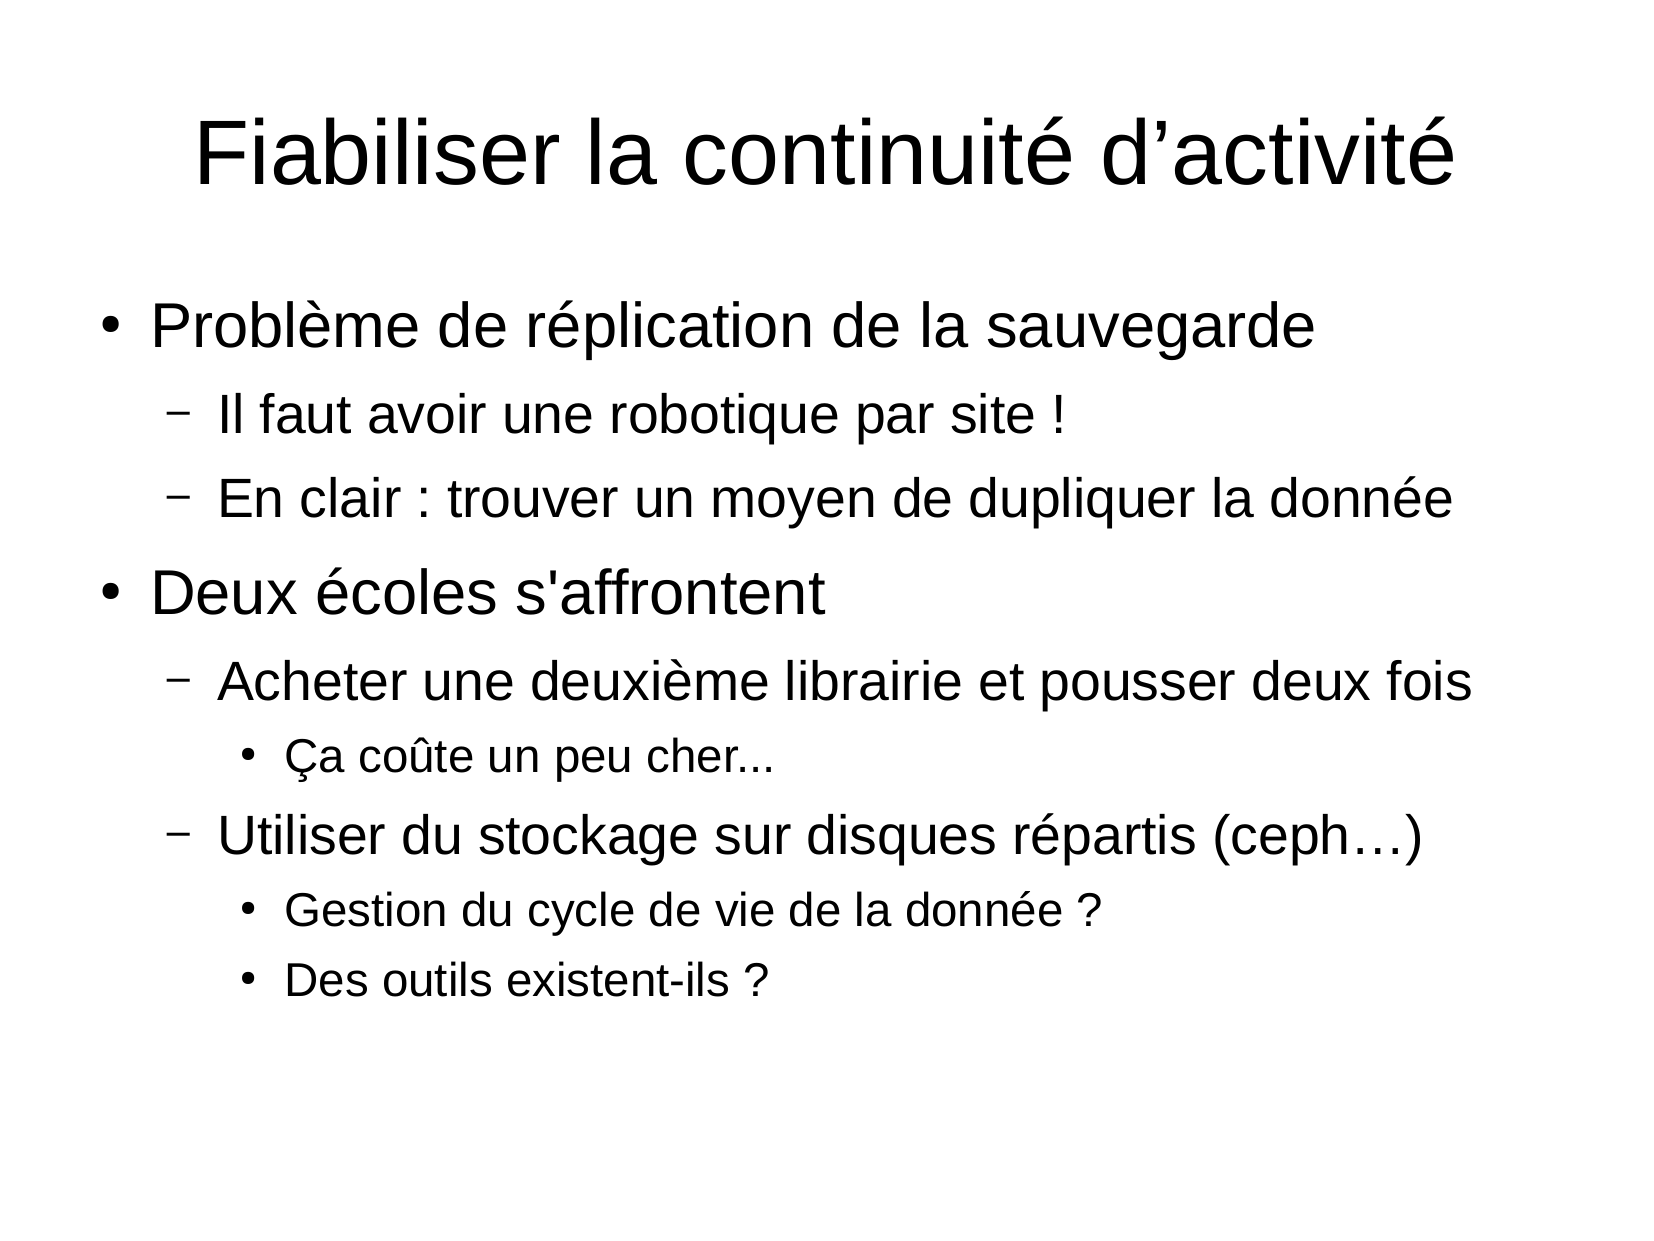

# Fiabiliser la continuité d’activité
Problème de réplication de la sauvegarde
Il faut avoir une robotique par site !
En clair : trouver un moyen de dupliquer la donnée
Deux écoles s'affrontent
Acheter une deuxième librairie et pousser deux fois
Ça coûte un peu cher...
Utiliser du stockage sur disques répartis (ceph…)
Gestion du cycle de vie de la donnée ?
Des outils existent-ils ?